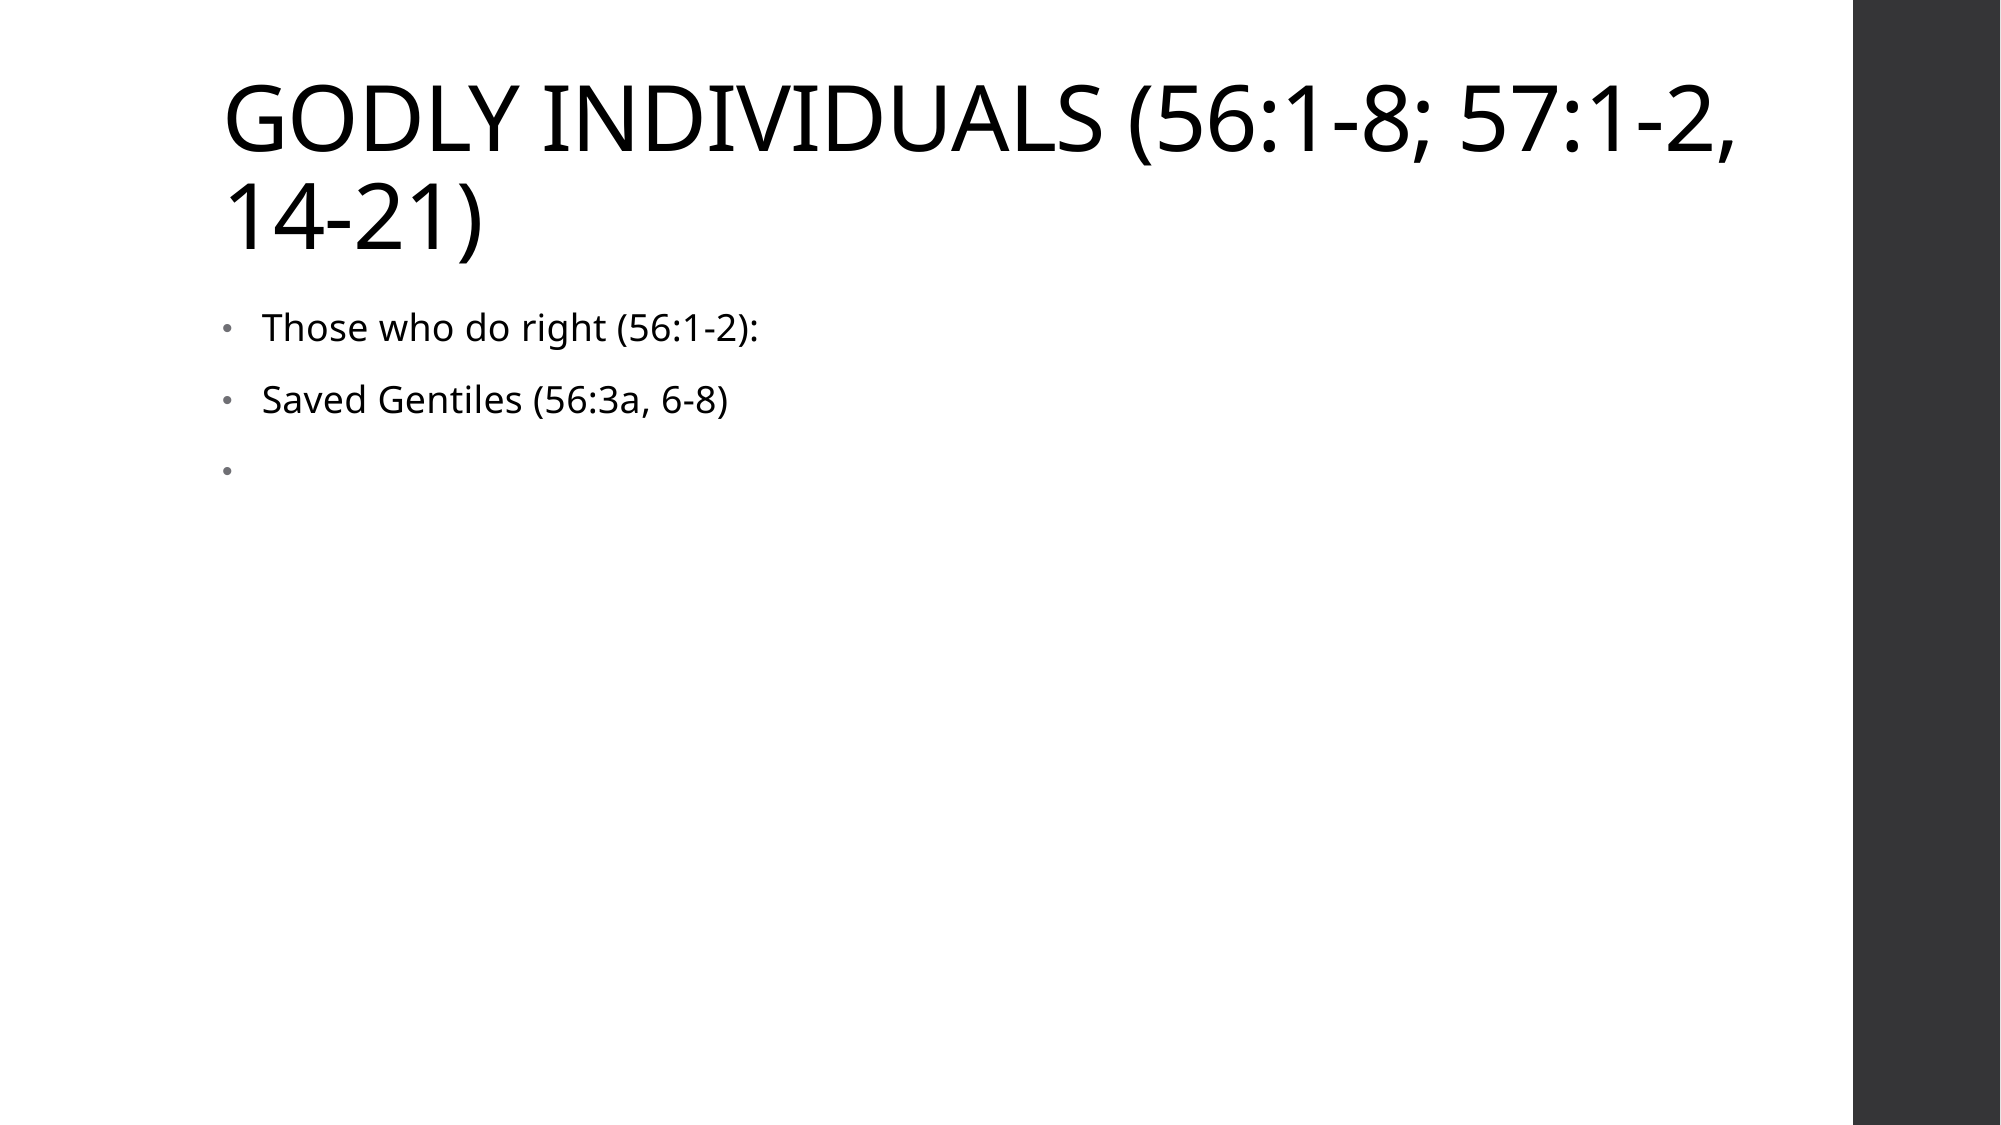

# GODLY INDIVIDUALS (56:1-8; 57:1-2, 14-21)
 Those who do right (56:1-2):
 Saved Gentiles (56:3a, 6-8)